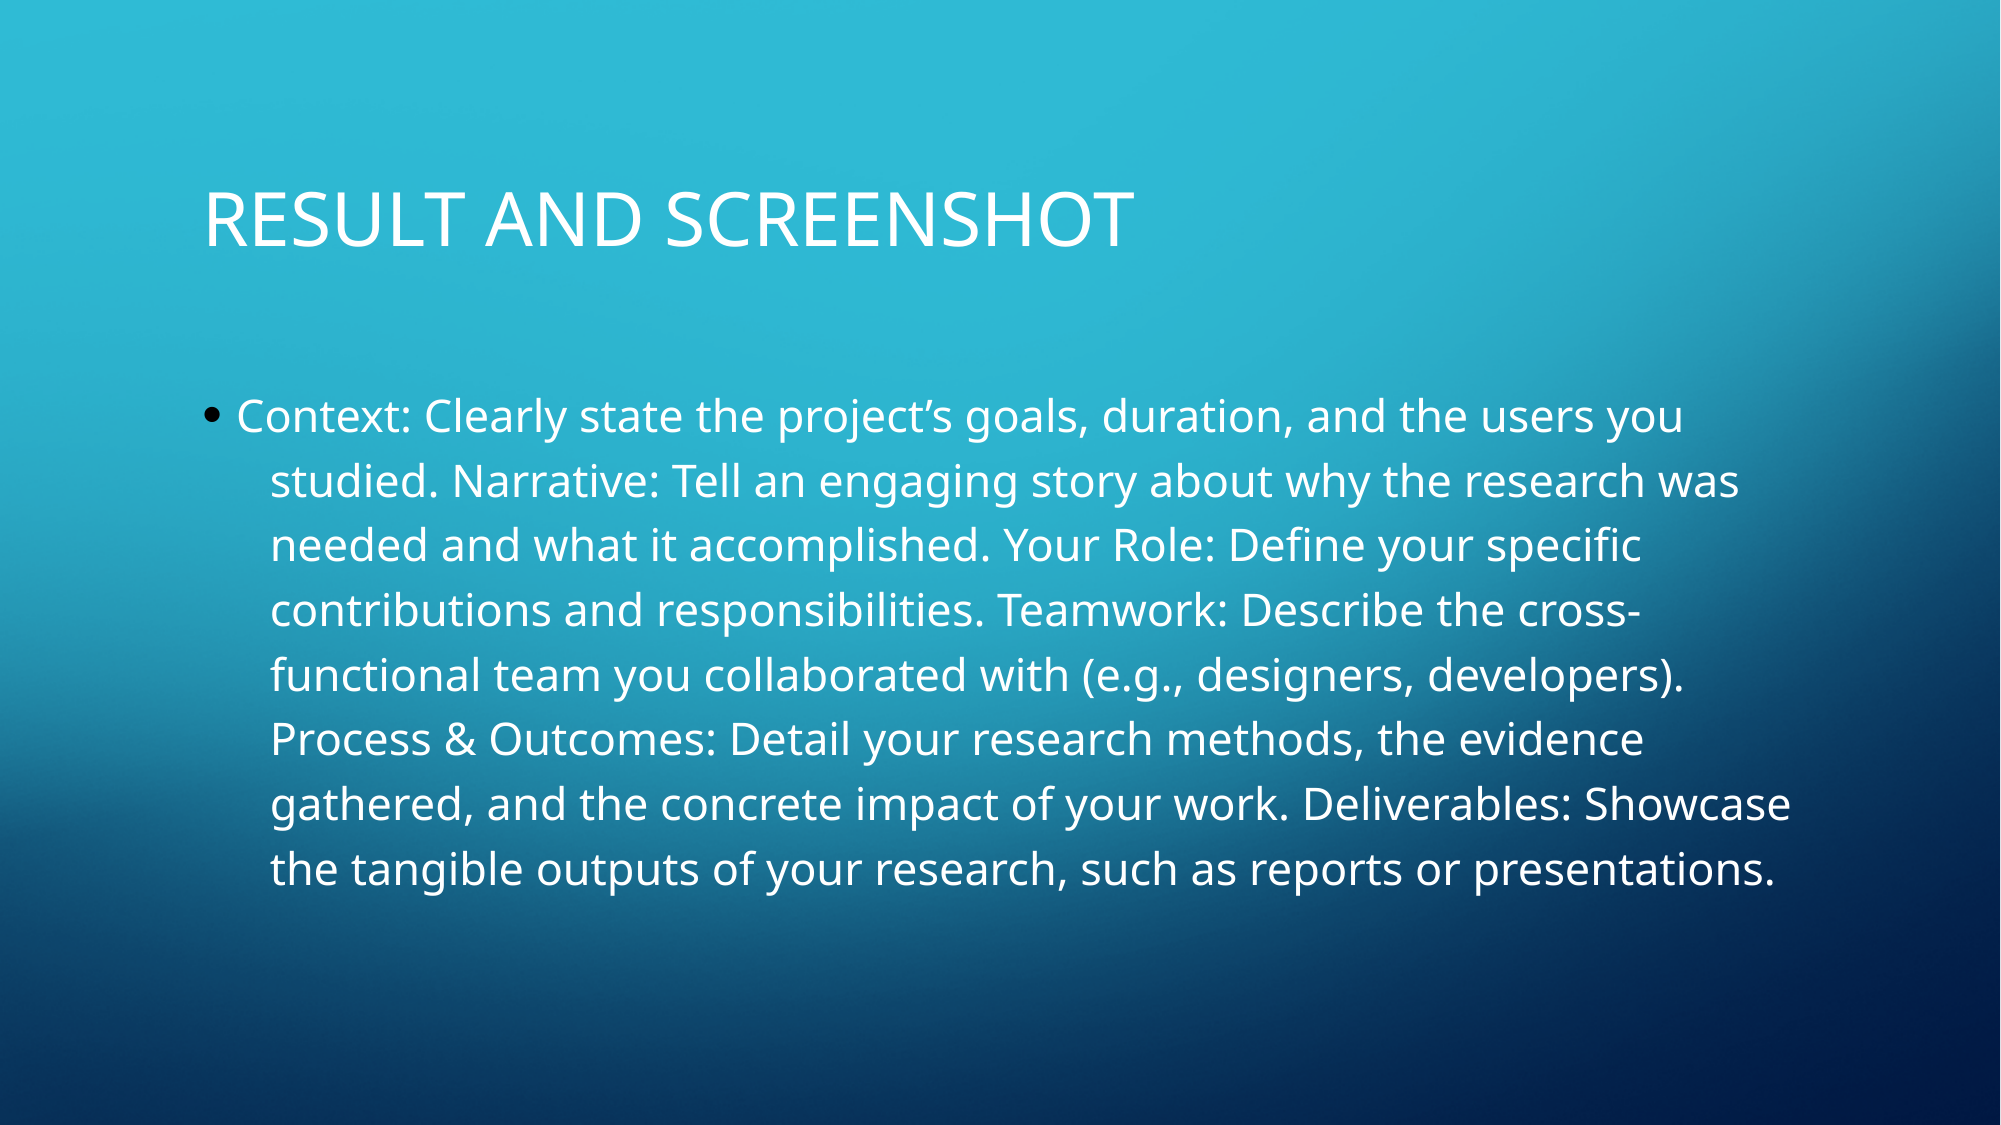

# Result and screenshot
Context: Clearly state the project’s goals, duration, and the users you studied. Narrative: Tell an engaging story about why the research was needed and what it accomplished. Your Role: Define your specific contributions and responsibilities. Teamwork: Describe the cross-functional team you collaborated with (e.g., designers, developers). Process & Outcomes: Detail your research methods, the evidence gathered, and the concrete impact of your work. Deliverables: Showcase the tangible outputs of your research, such as reports or presentations.